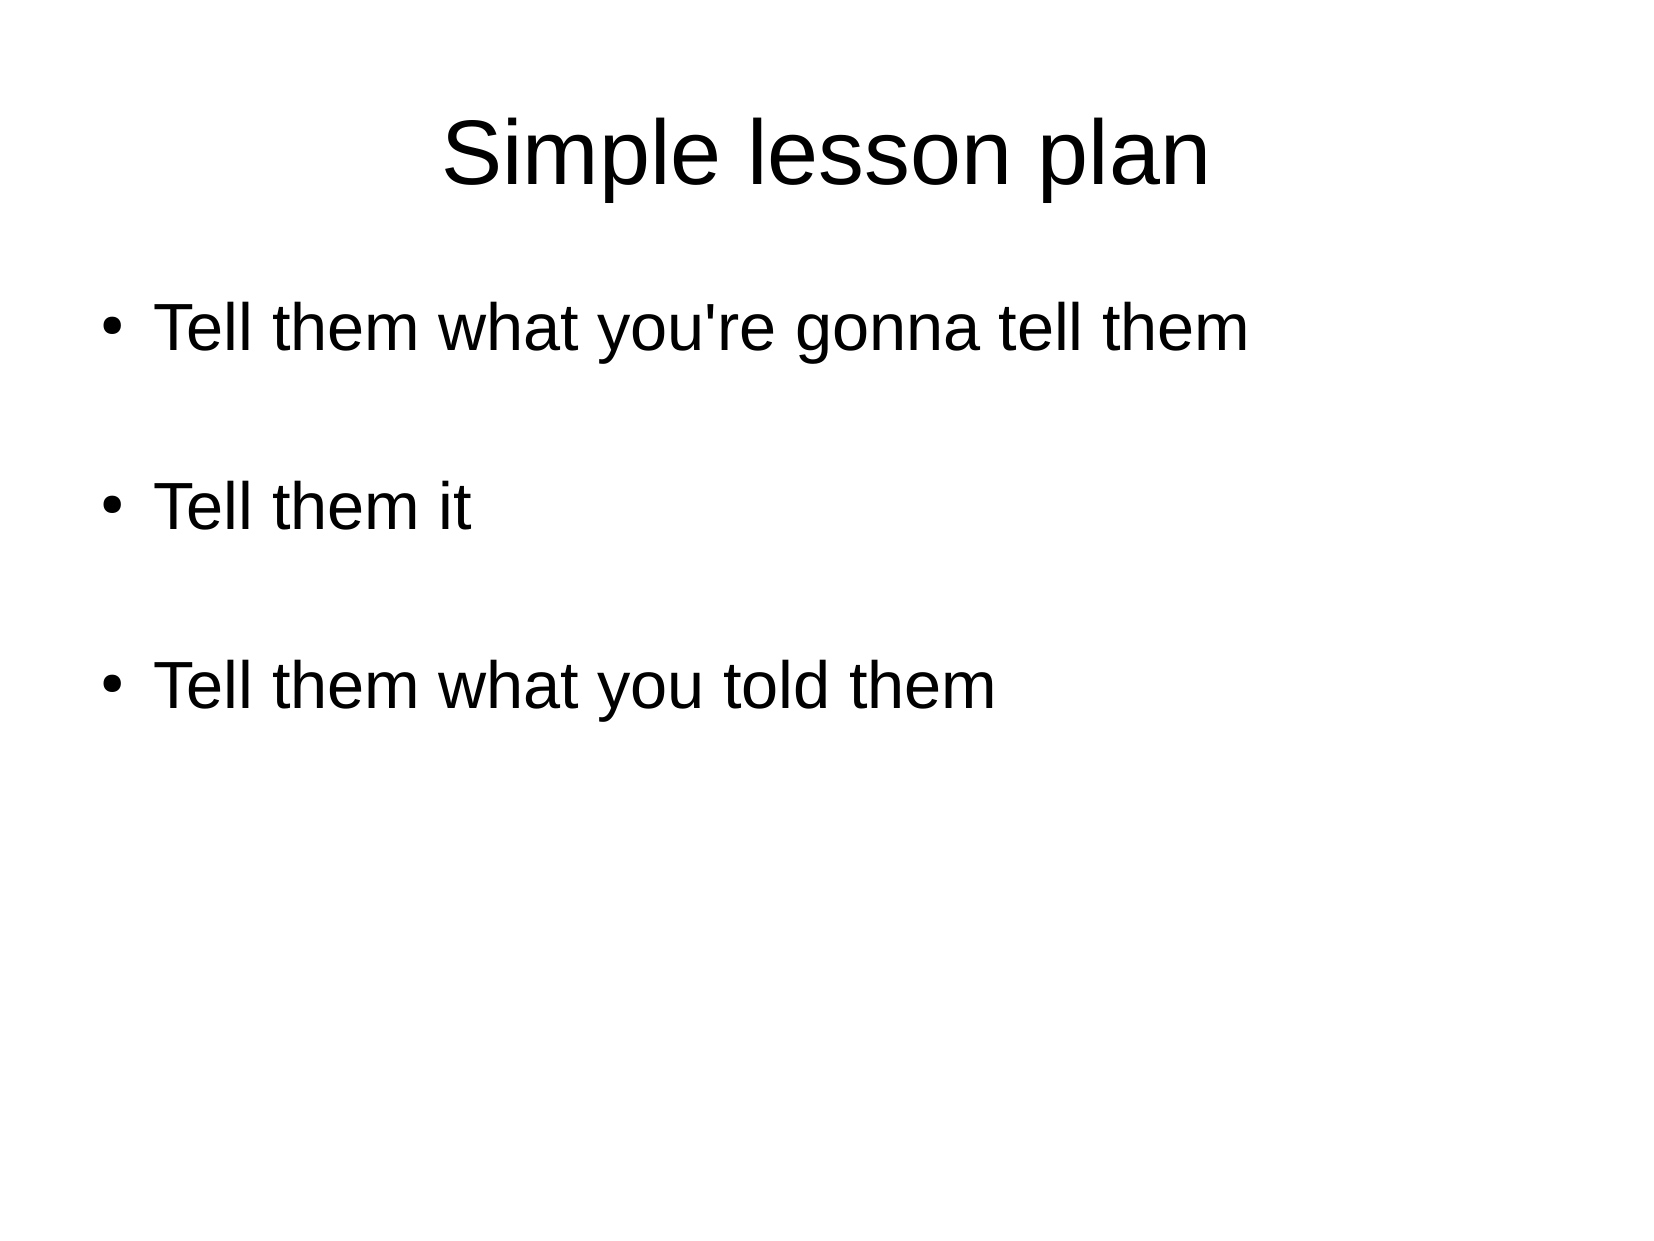

# Simple lesson plan
Tell them what you're gonna tell them
Tell them it
Tell them what you told them